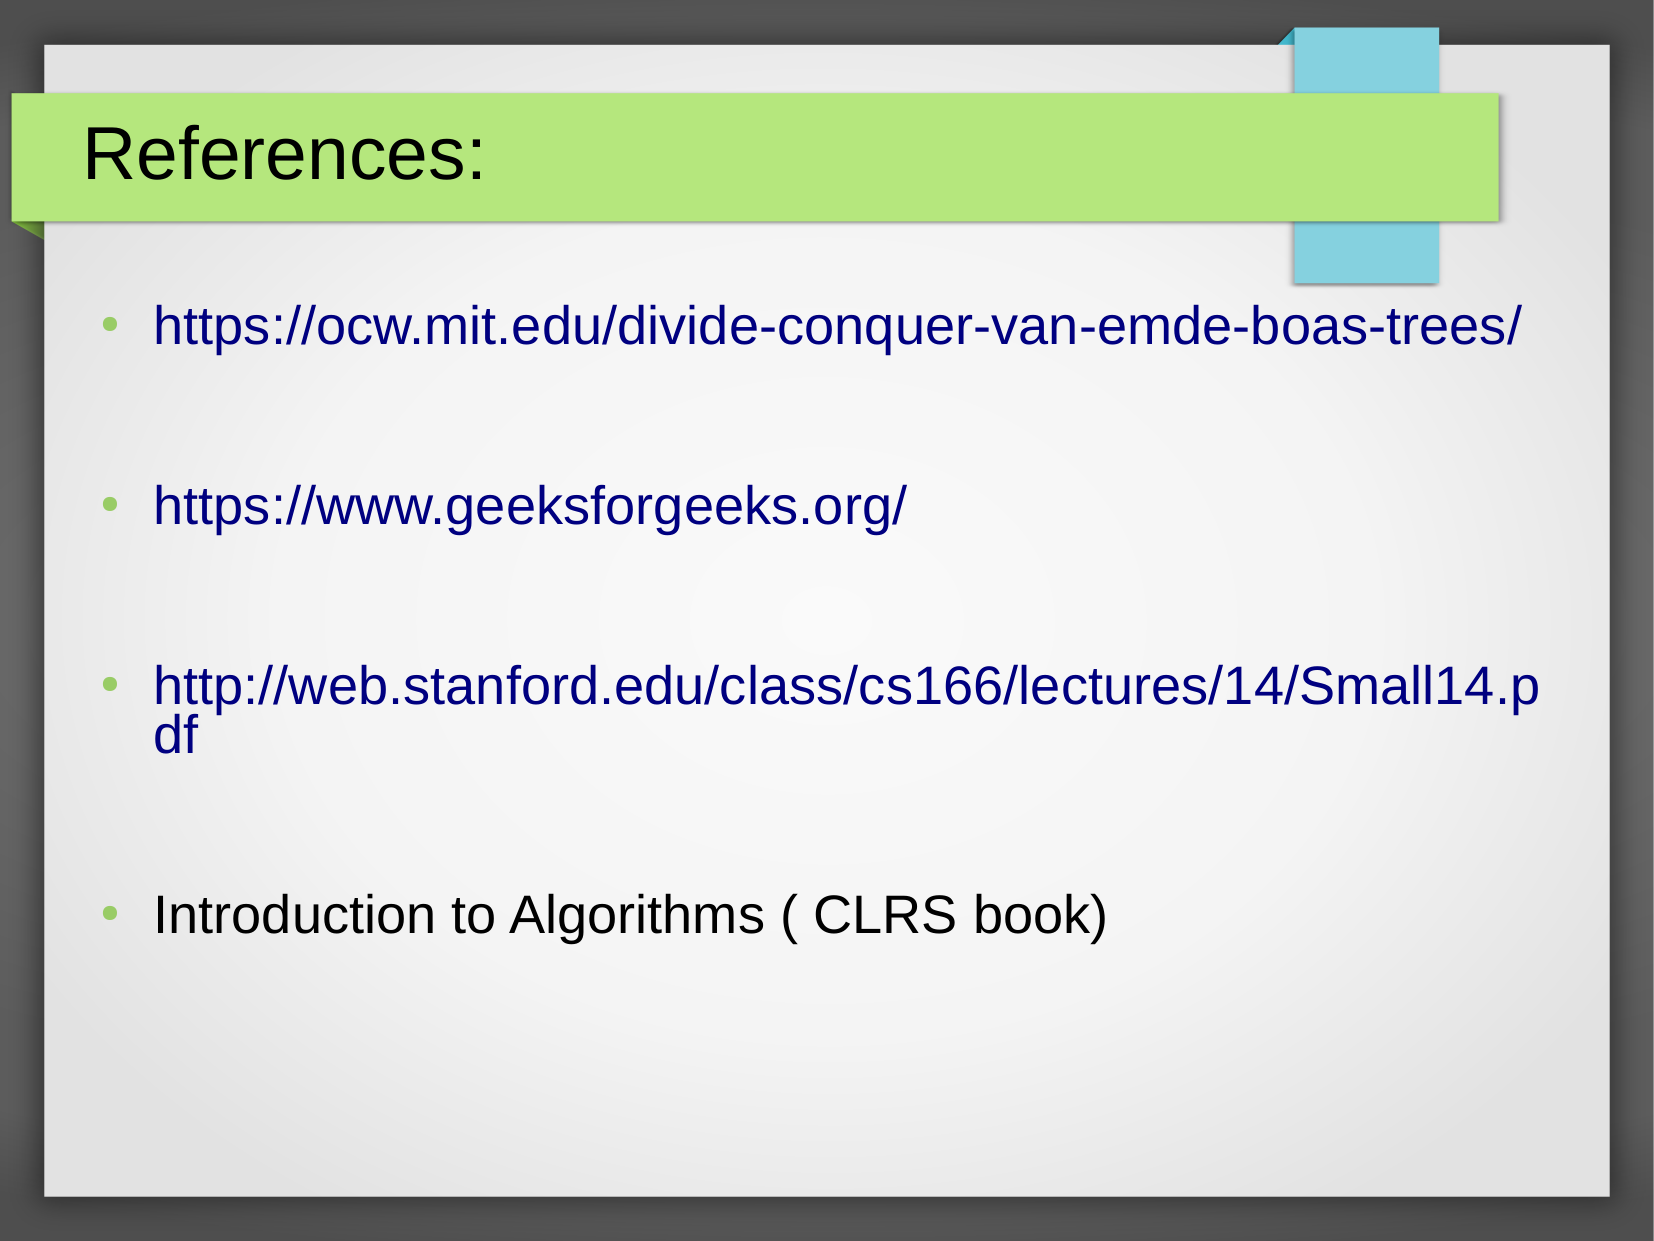

# References:
https://ocw.mit.edu/divide-conquer-van-emde-boas-trees/
https://www.geeksforgeeks.org/
http://web.stanford.edu/class/cs166/lectures/14/Small14.pdf
Introduction to Algorithms ( CLRS book)